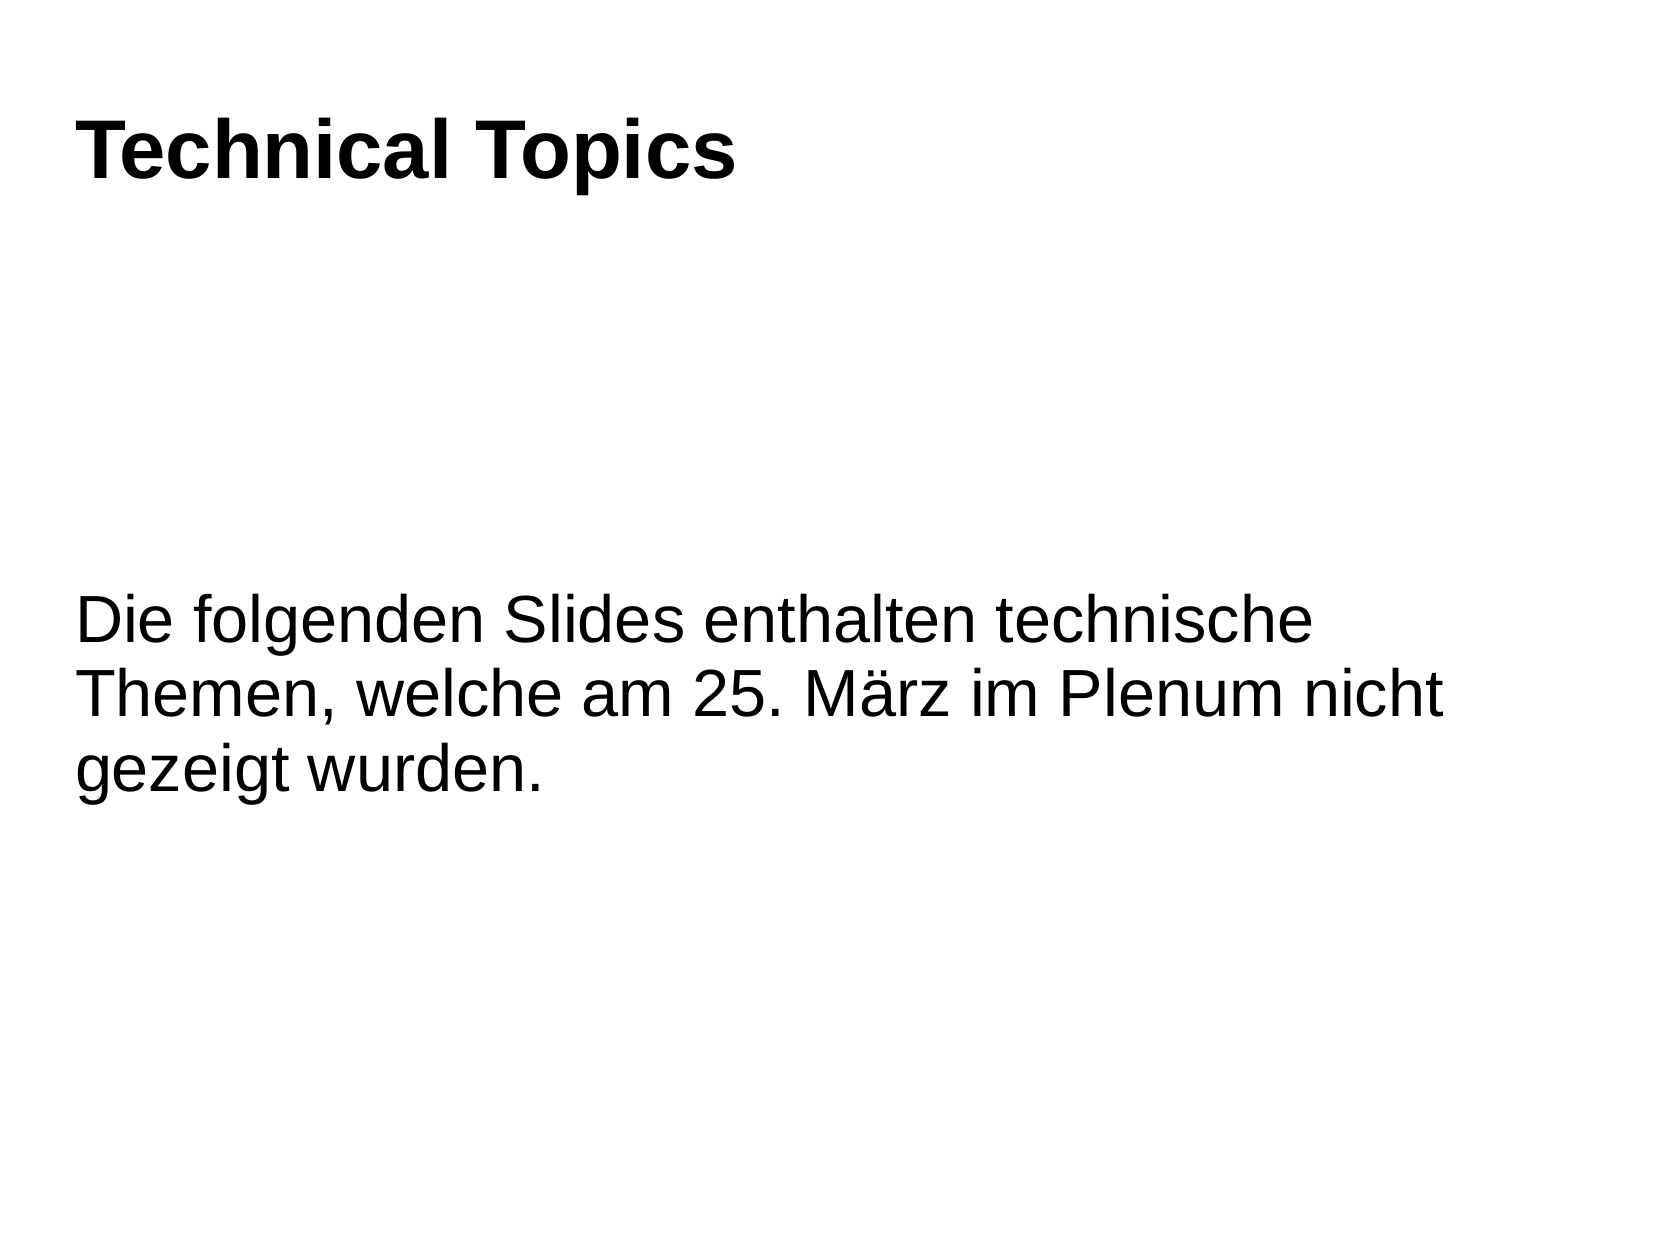

# Technical Topics
Die folgenden Slides enthalten technische Themen, welche am 25. März im Plenum nicht gezeigt wurden.